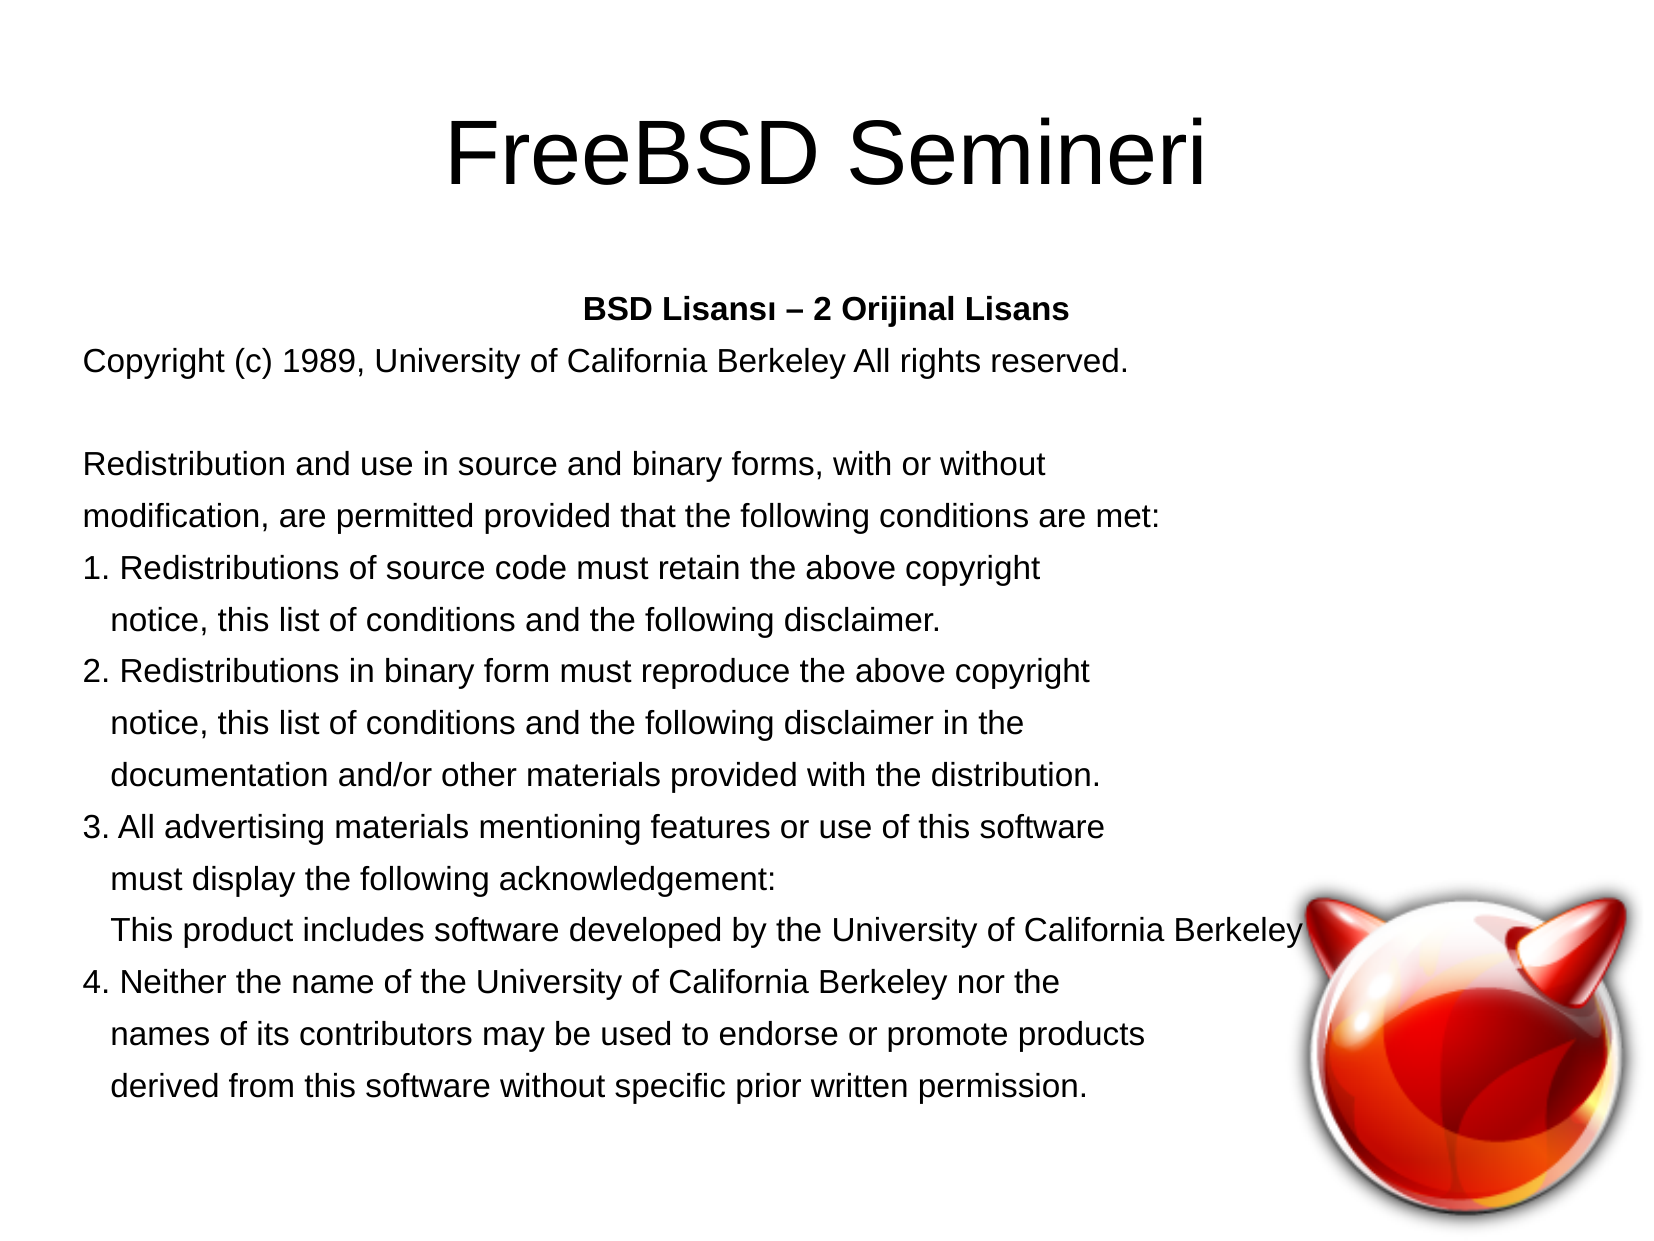

# FreeBSD Semineri
BSD Lisansı – 2 Orijinal Lisans
Copyright (c) 1989, University of California Berkeley All rights reserved.
Redistribution and use in source and binary forms, with or without
modification, are permitted provided that the following conditions are met:
1. Redistributions of source code must retain the above copyright
 notice, this list of conditions and the following disclaimer.
2. Redistributions in binary form must reproduce the above copyright
 notice, this list of conditions and the following disclaimer in the
 documentation and/or other materials provided with the distribution.
3. All advertising materials mentioning features or use of this software
 must display the following acknowledgement:
 This product includes software developed by the University of California Berkeley
4. Neither the name of the University of California Berkeley nor the
 names of its contributors may be used to endorse or promote products
 derived from this software without specific prior written permission.